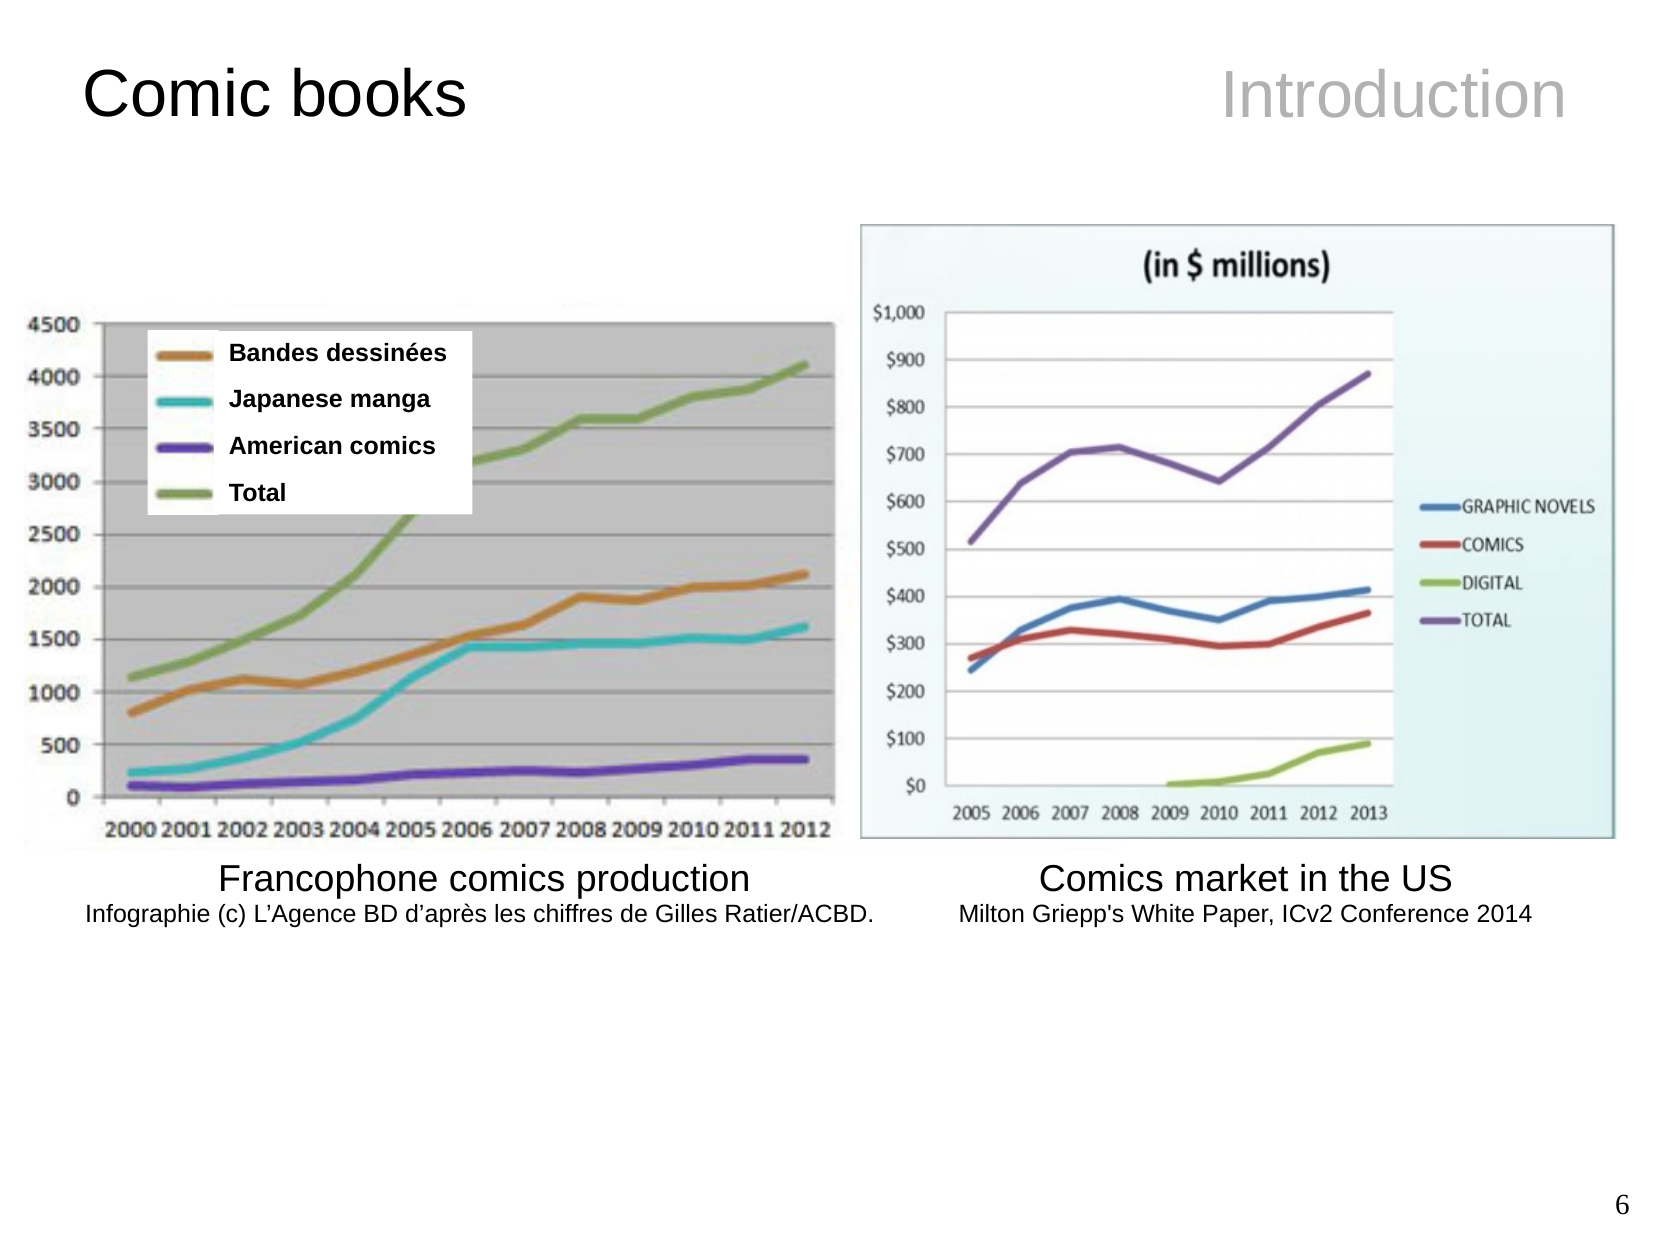

# Comic books
Bandes dessinées
Japanese manga
American comics
Total
Francophone comics production
Infographie (c) L’Agence BD d’après les chiffres de Gilles Ratier/ACBD.
Comics market in the US
Milton Griepp's White Paper, ICv2 Conference 2014
6
Koichi
	- What would be the impact of this research on people daily life?
	- Introduce comics entities and relationship, panel/balloon/text/characters category and usage/relationship (what is/do we call panel (separated only), text (speech only), comic characters () )
	- Define the studied domain limits (our focus) within the whole comics world